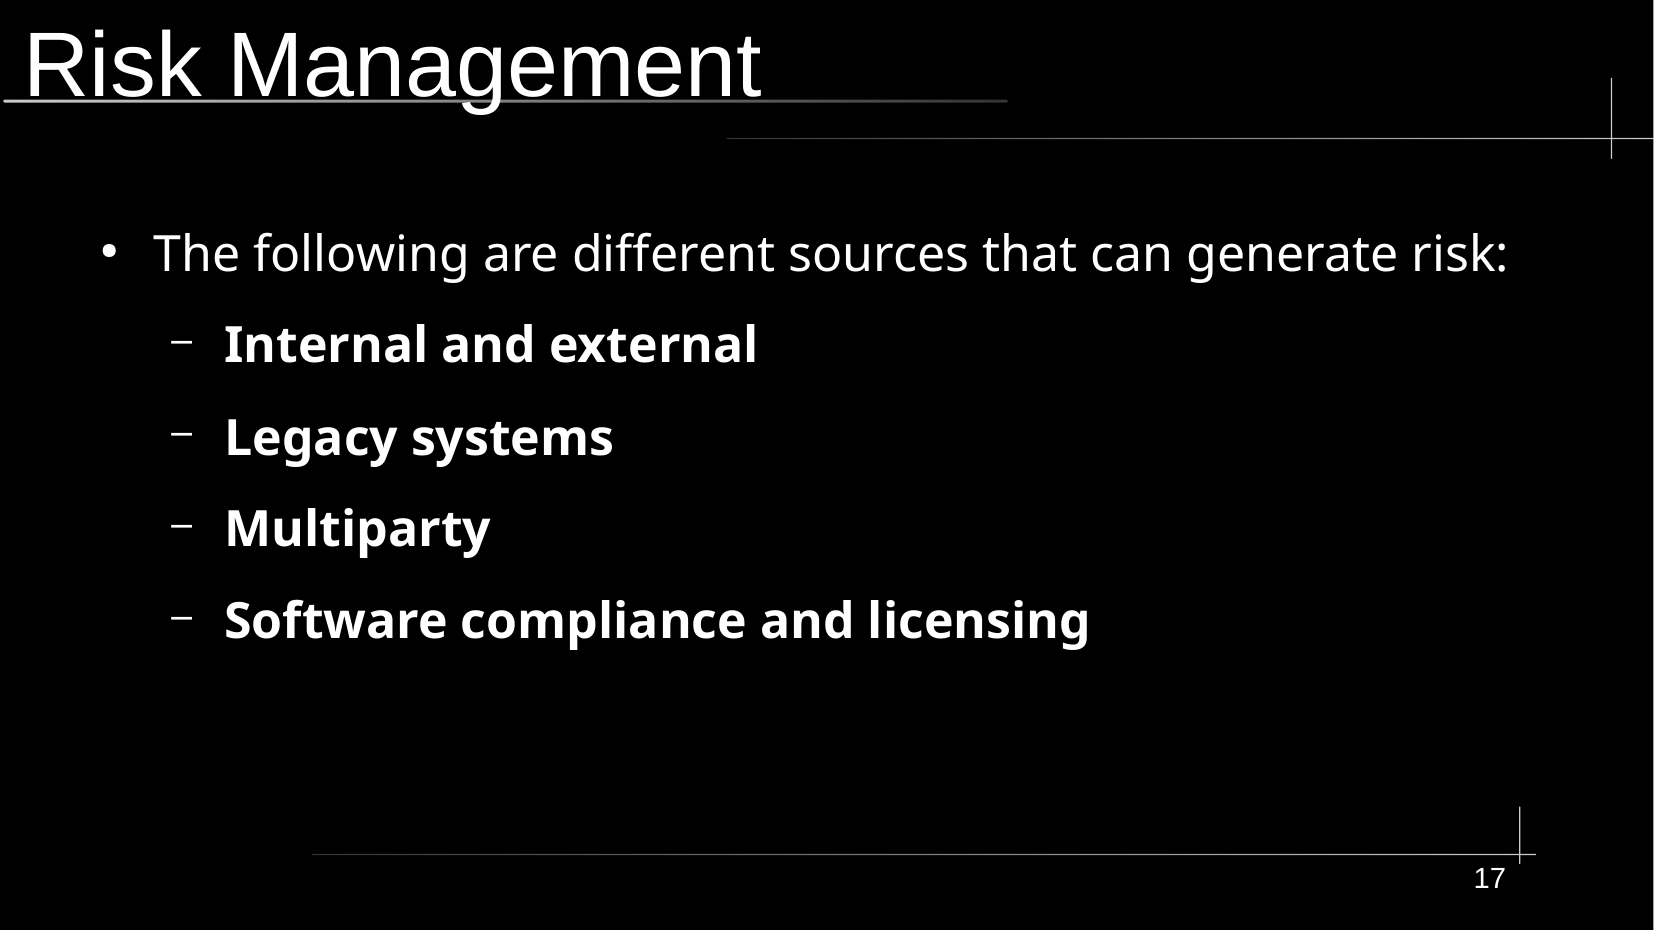

# Risk Management
The following are different sources that can generate risk:
Internal and external
Legacy systems
Multiparty
Software compliance and licensing
17